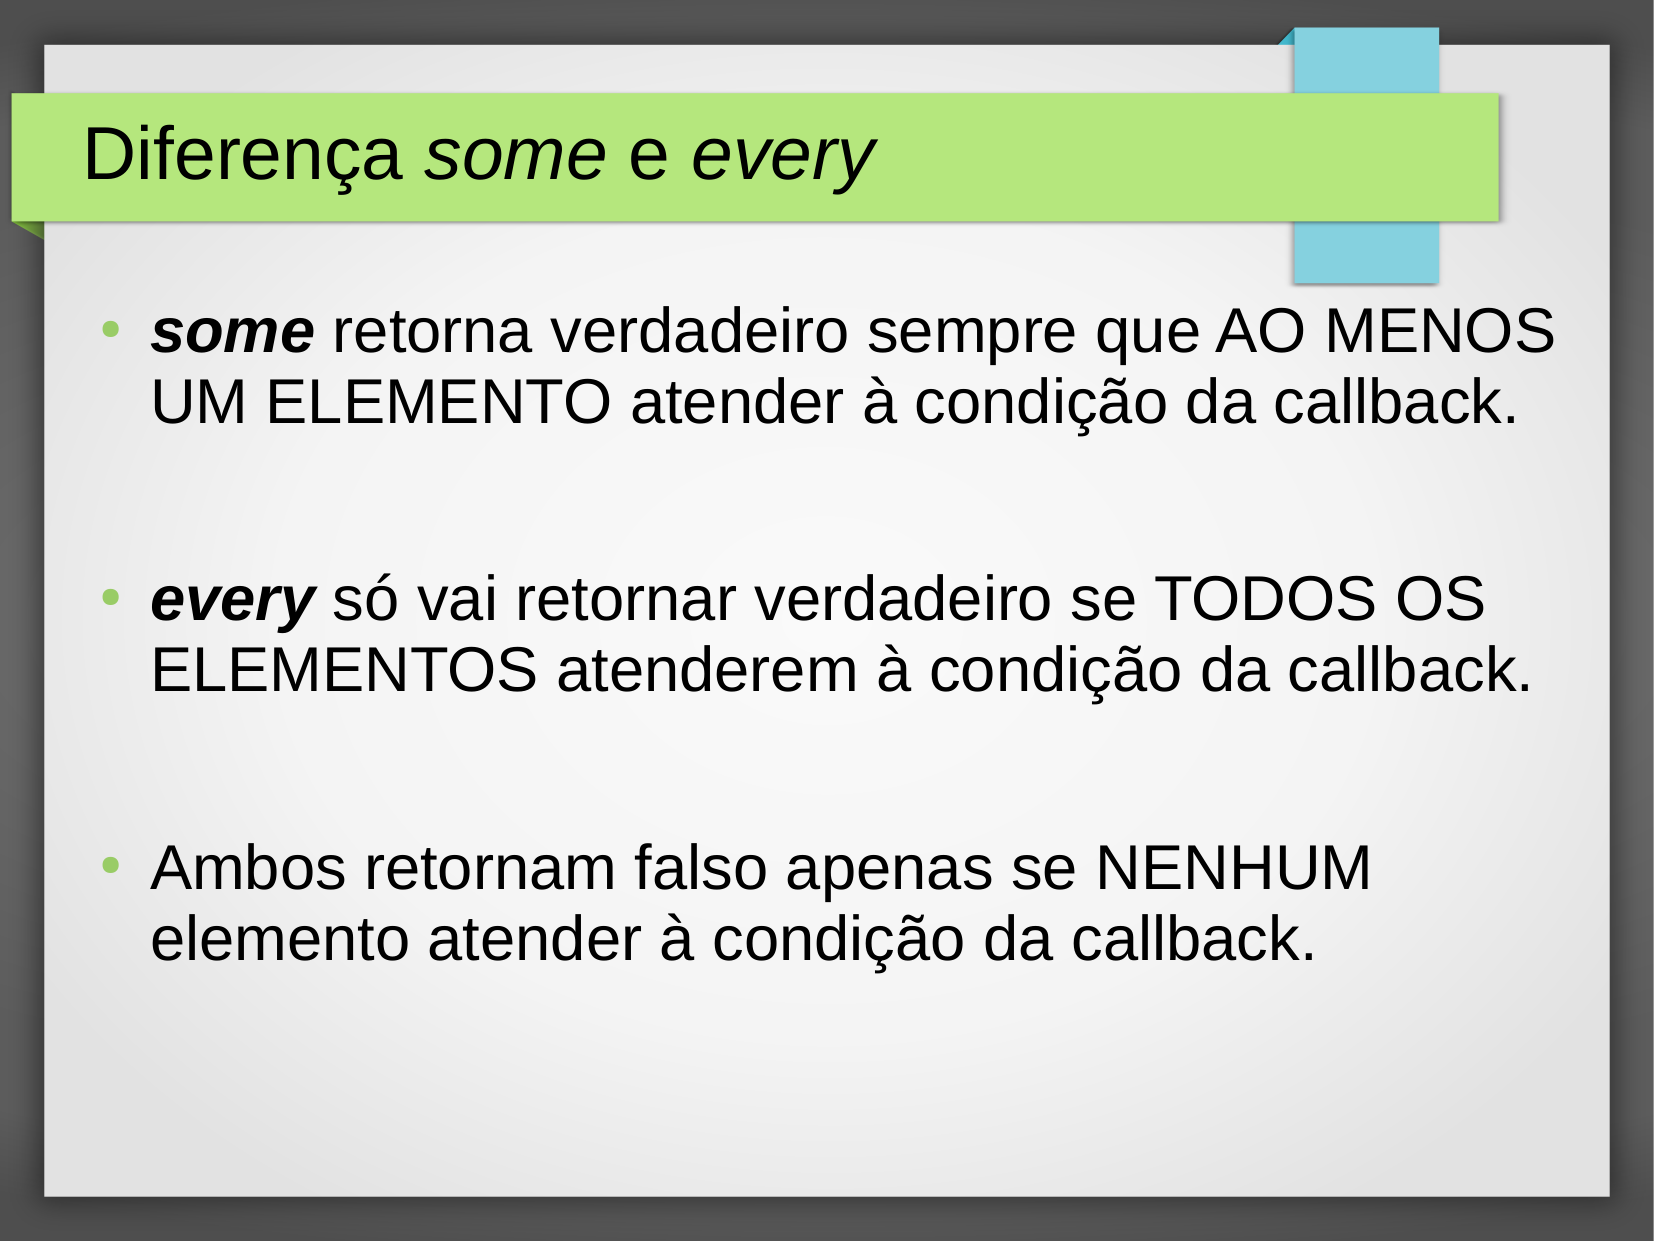

# Diferença some e every
some retorna verdadeiro sempre que AO MENOS UM ELEMENTO atender à condição da callback.
every só vai retornar verdadeiro se TODOS OS ELEMENTOS atenderem à condição da callback.
Ambos retornam falso apenas se NENHUM elemento atender à condição da callback.